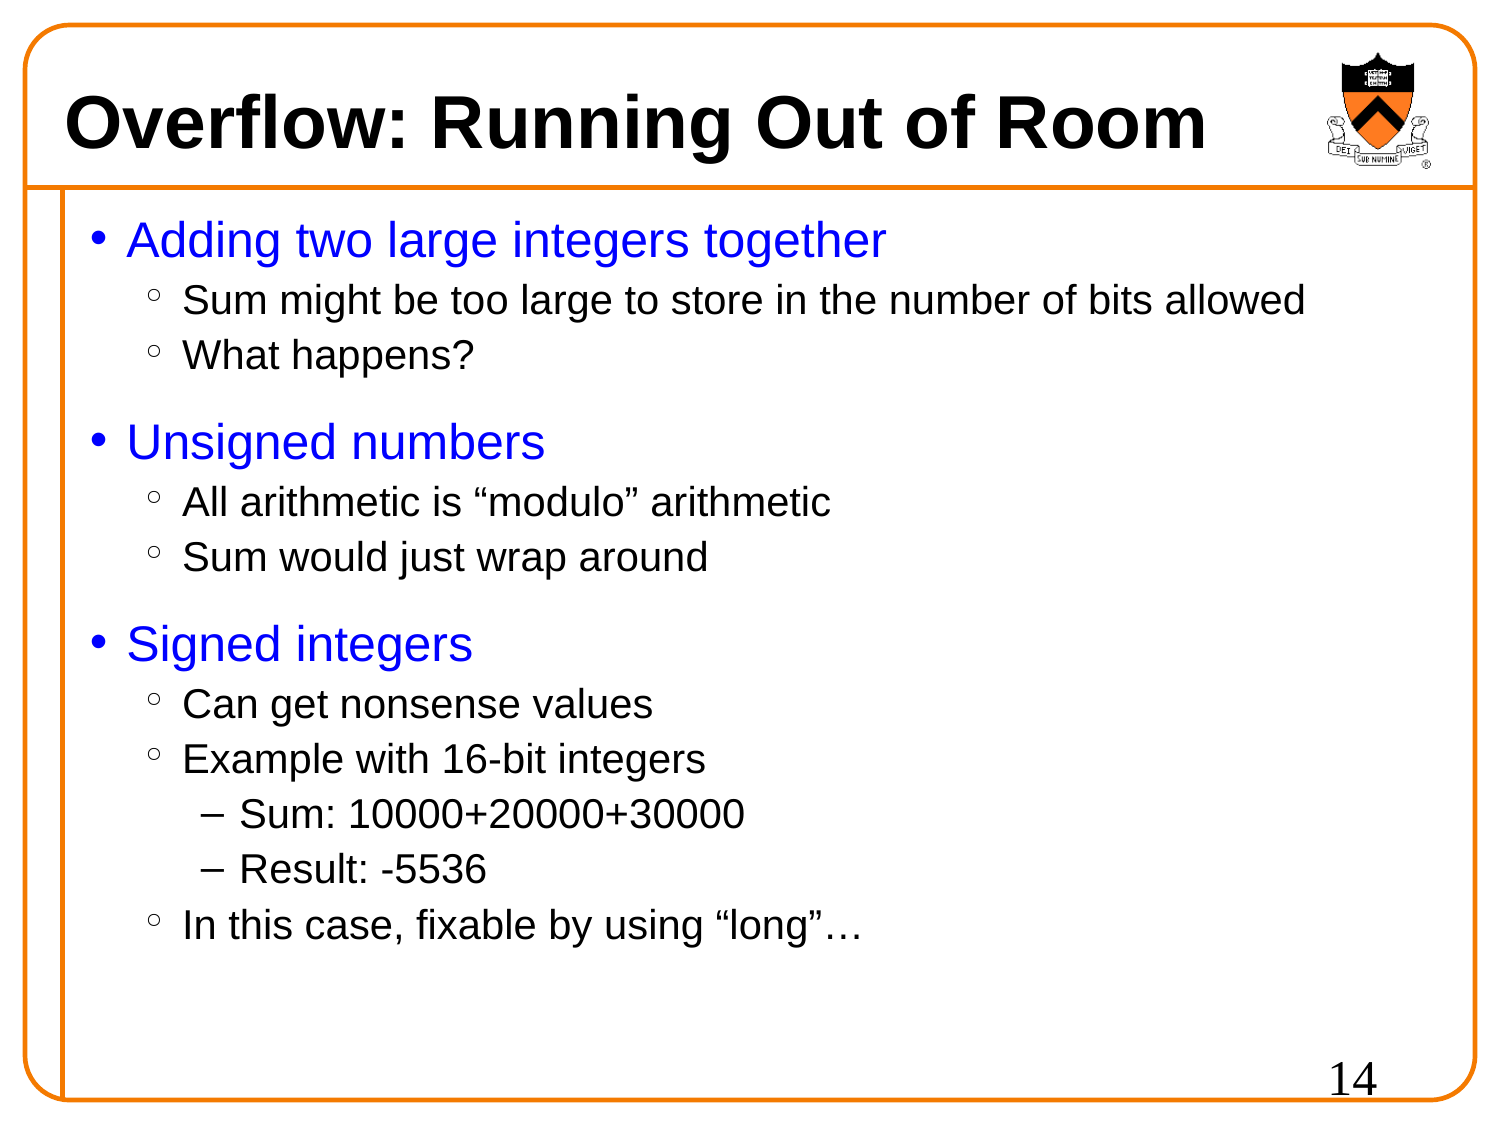

# Overflow: Running Out of Room
Adding two large integers together
Sum might be too large to store in the number of bits allowed
What happens?
Unsigned numbers
All arithmetic is “modulo” arithmetic
Sum would just wrap around
Signed integers
Can get nonsense values
Example with 16-bit integers
Sum: 10000+20000+30000
Result: -5536
In this case, fixable by using “long”…
14